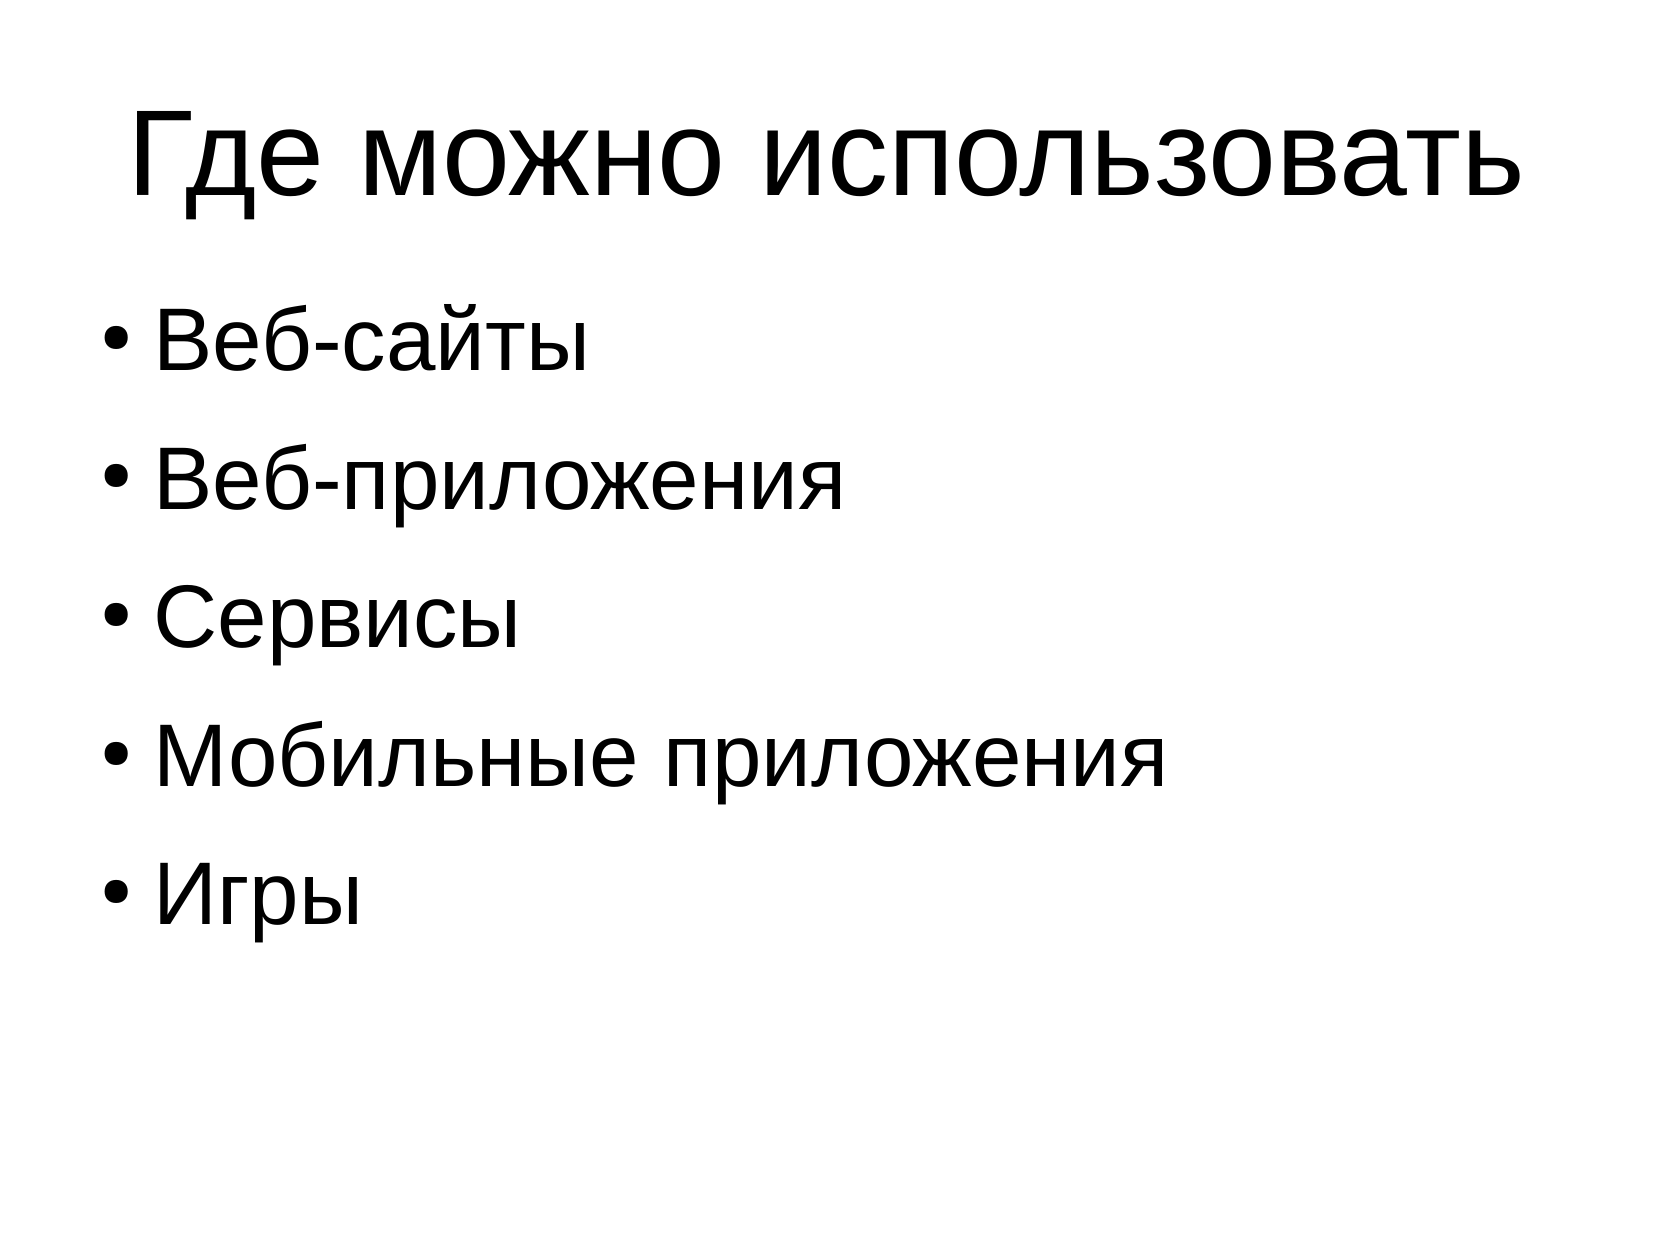

# Где можно использовать
Веб-сайты
Веб-приложения
Сервисы
Мобильные приложения
Игры